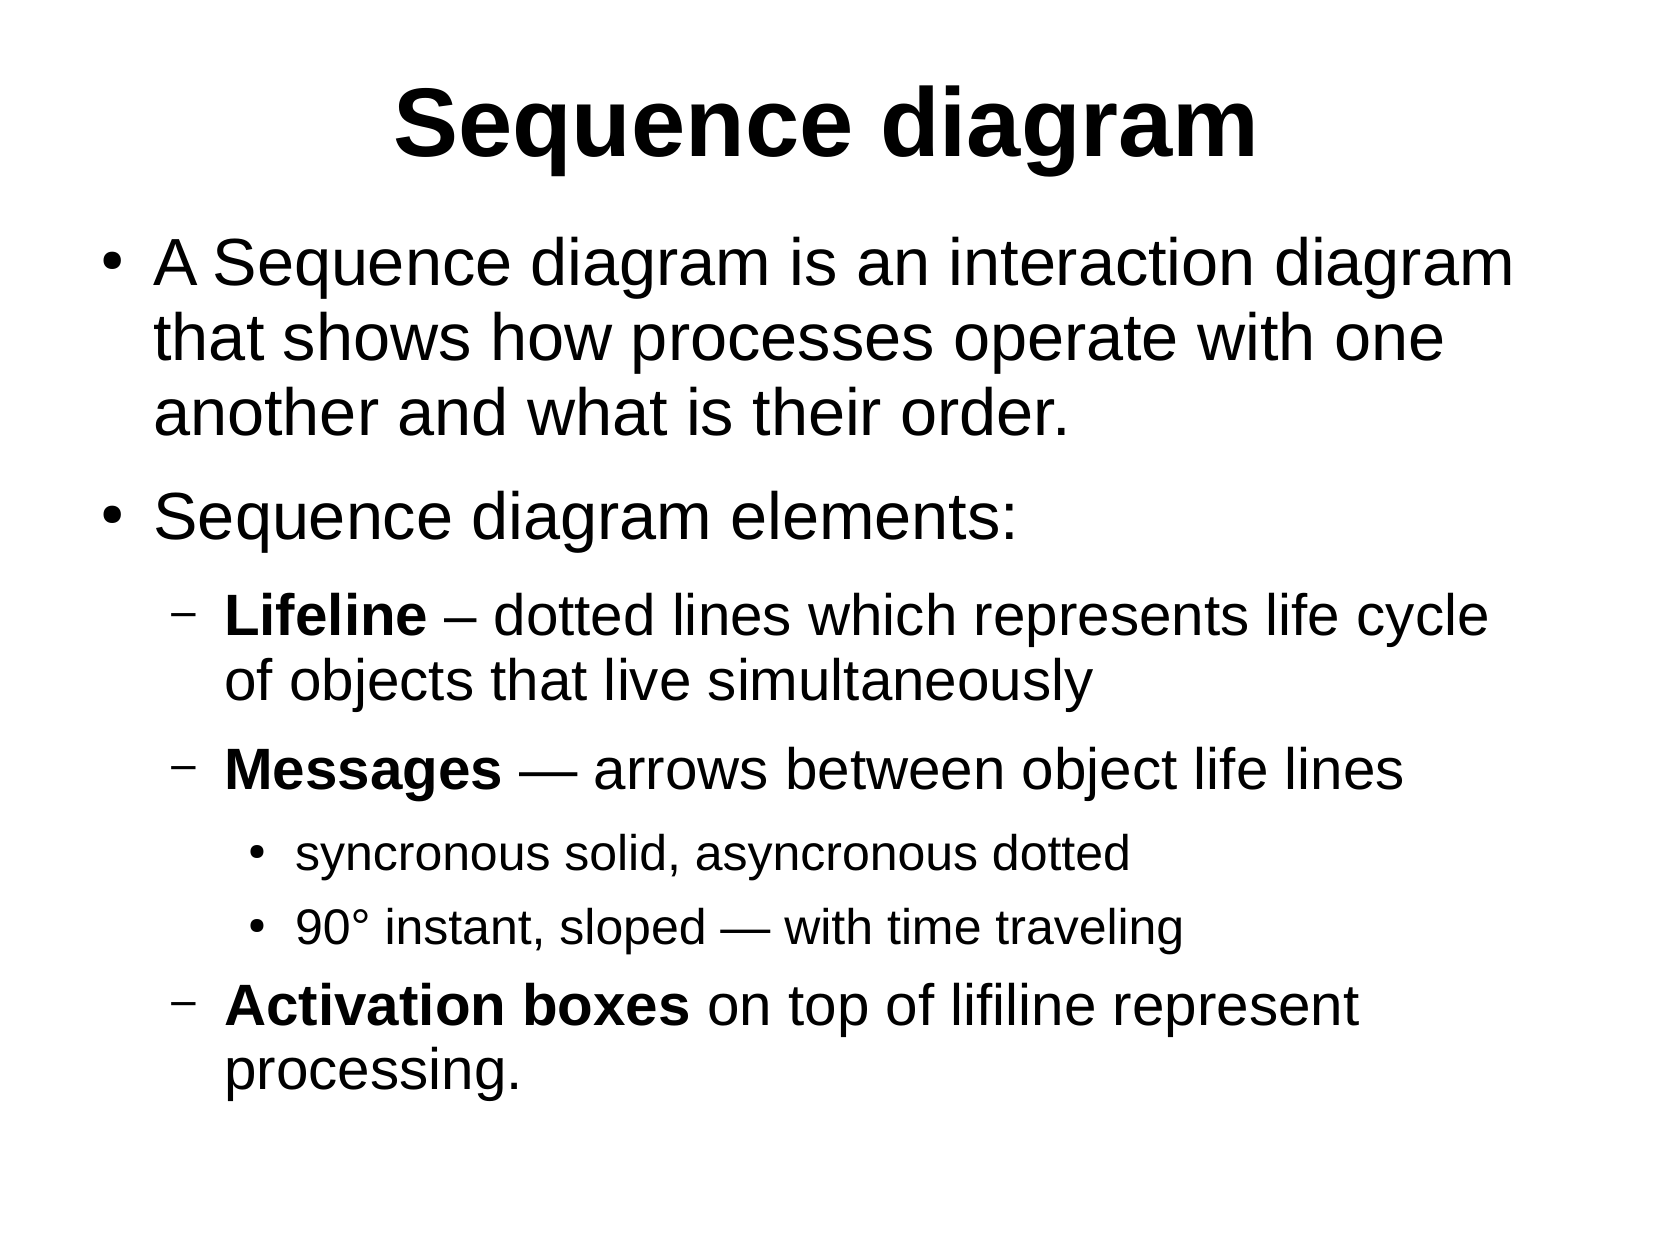

# Sequence diagram
A Sequence diagram is an interaction diagram that shows how processes operate with one another and what is their order.
Sequence diagram elements:
Lifeline – dotted lines which represents life cycle of objects that live simultaneously
Messages — arrows between object life lines
syncronous solid, asyncronous dotted
90° instant, sloped — with time traveling
Activation boxes on top of lifiline represent processing.